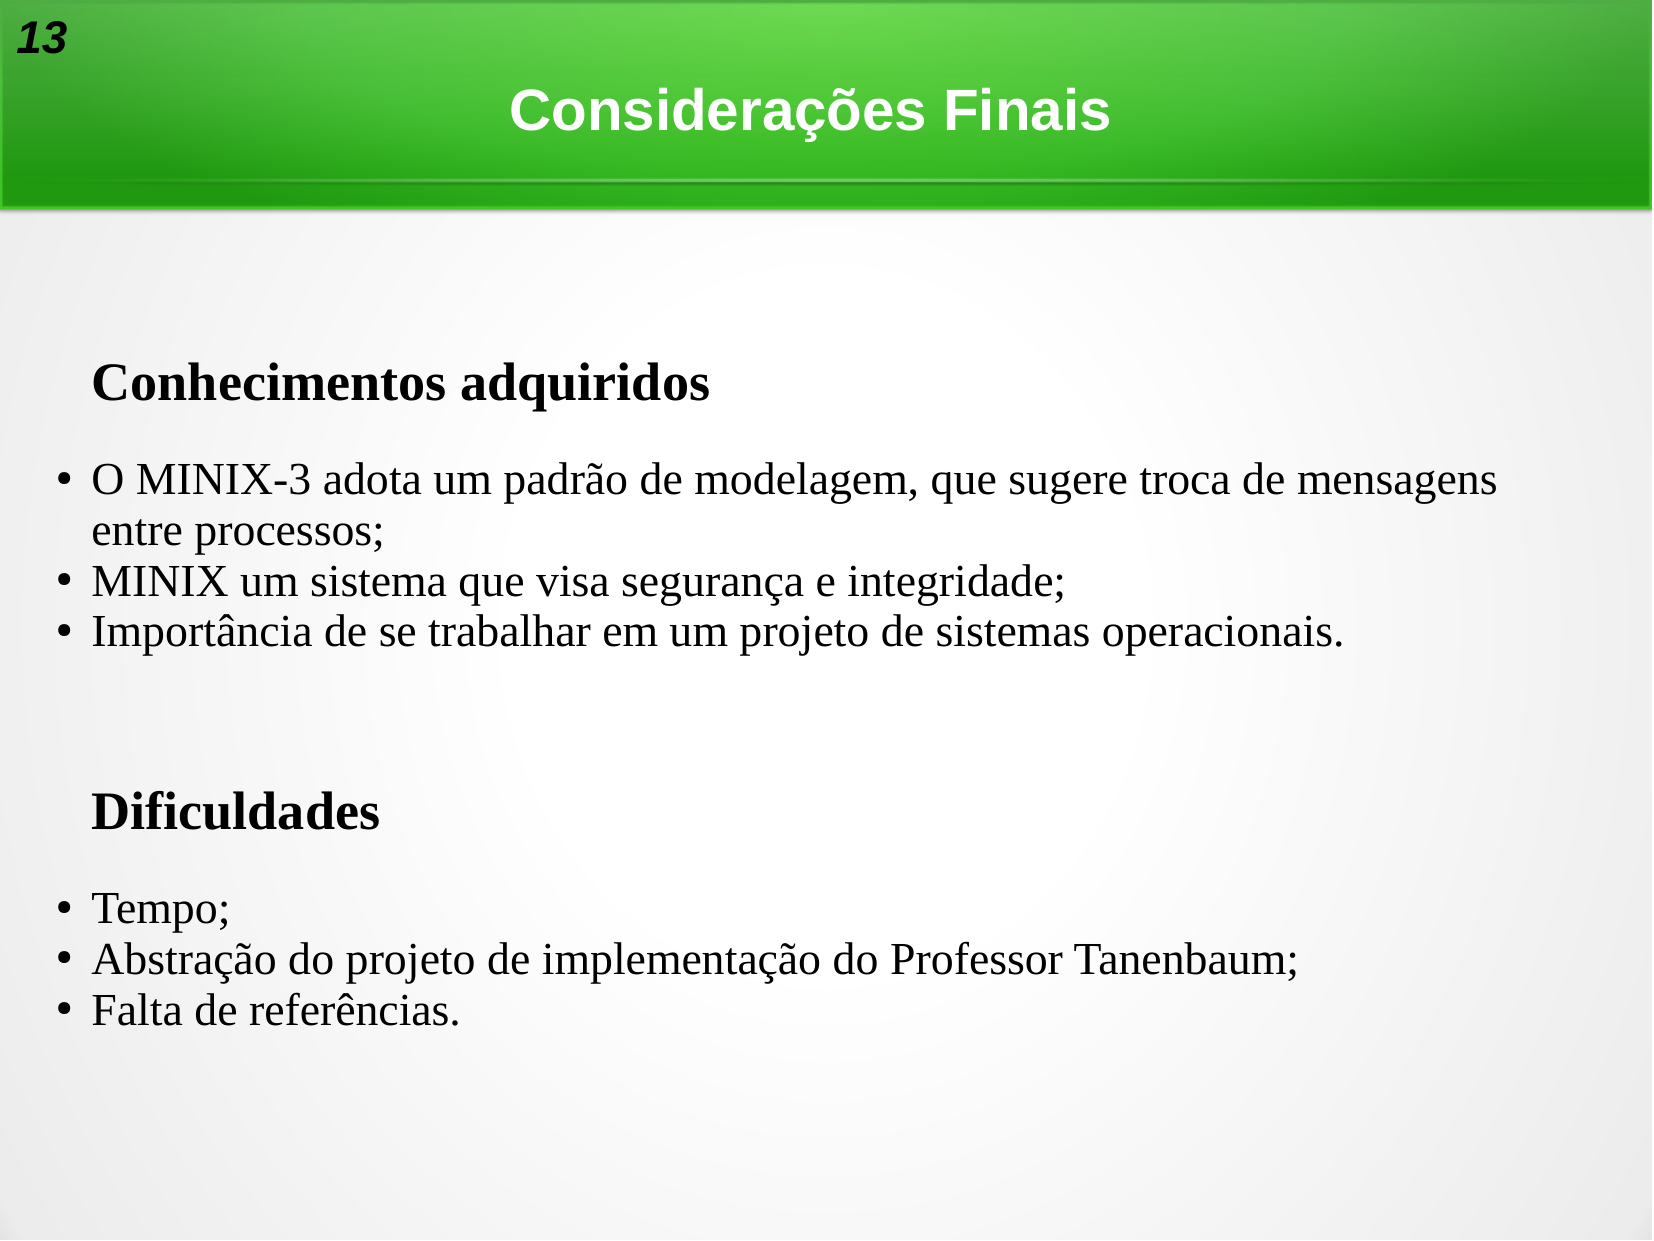

Considerações Finais
Conhecimentos adquiridos
O MINIX-3 adota um padrão de modelagem, que sugere troca de mensagens entre processos;
MINIX um sistema que visa segurança e integridade;
Importância de se trabalhar em um projeto de sistemas operacionais.
Dificuldades
Tempo;
Abstração do projeto de implementação do Professor Tanenbaum;
Falta de referências.